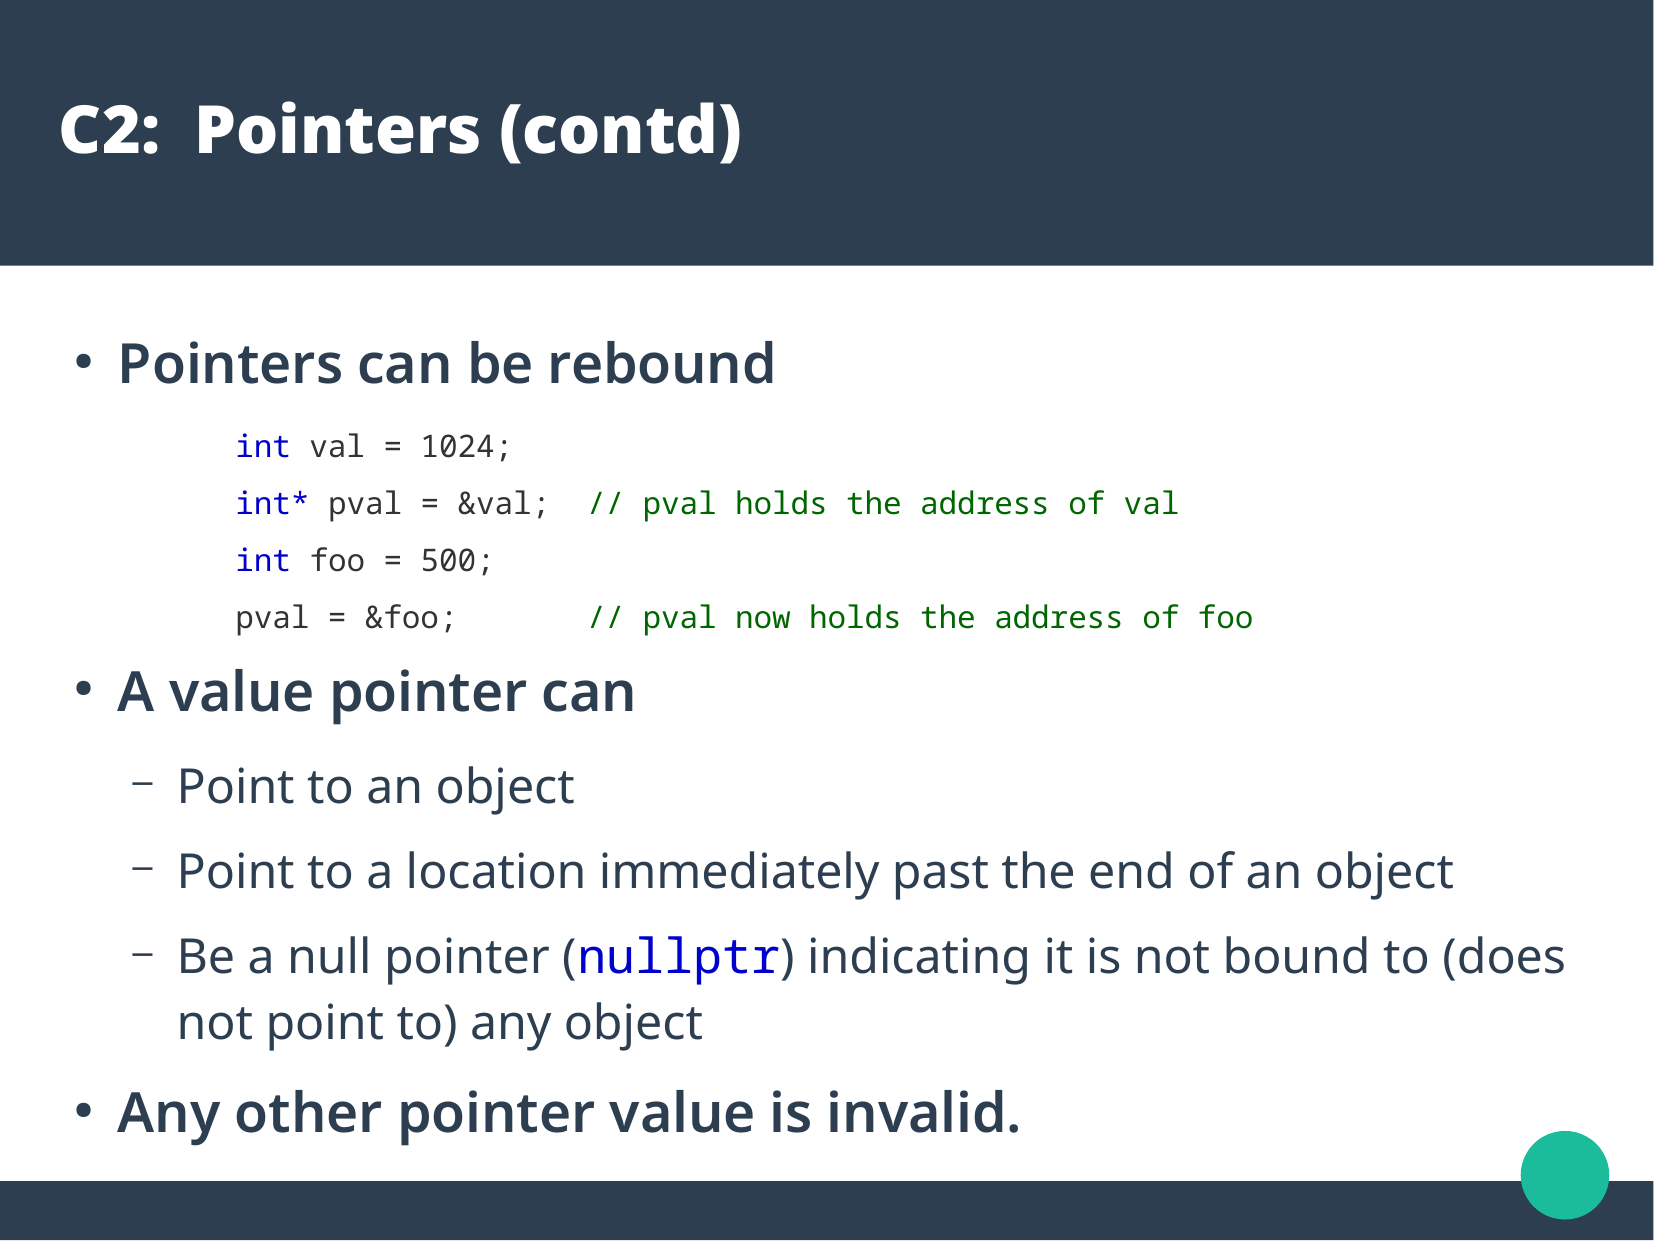

# C2: Pointers (contd)
Pointers can be rebound
int val = 1024;
int* pval = &val; // pval holds the address of val
int foo = 500;
pval = &foo; // pval now holds the address of foo
A value pointer can
Point to an object
Point to a location immediately past the end of an object
Be a null pointer (nullptr) indicating it is not bound to (does not point to) any object
Any other pointer value is invalid.